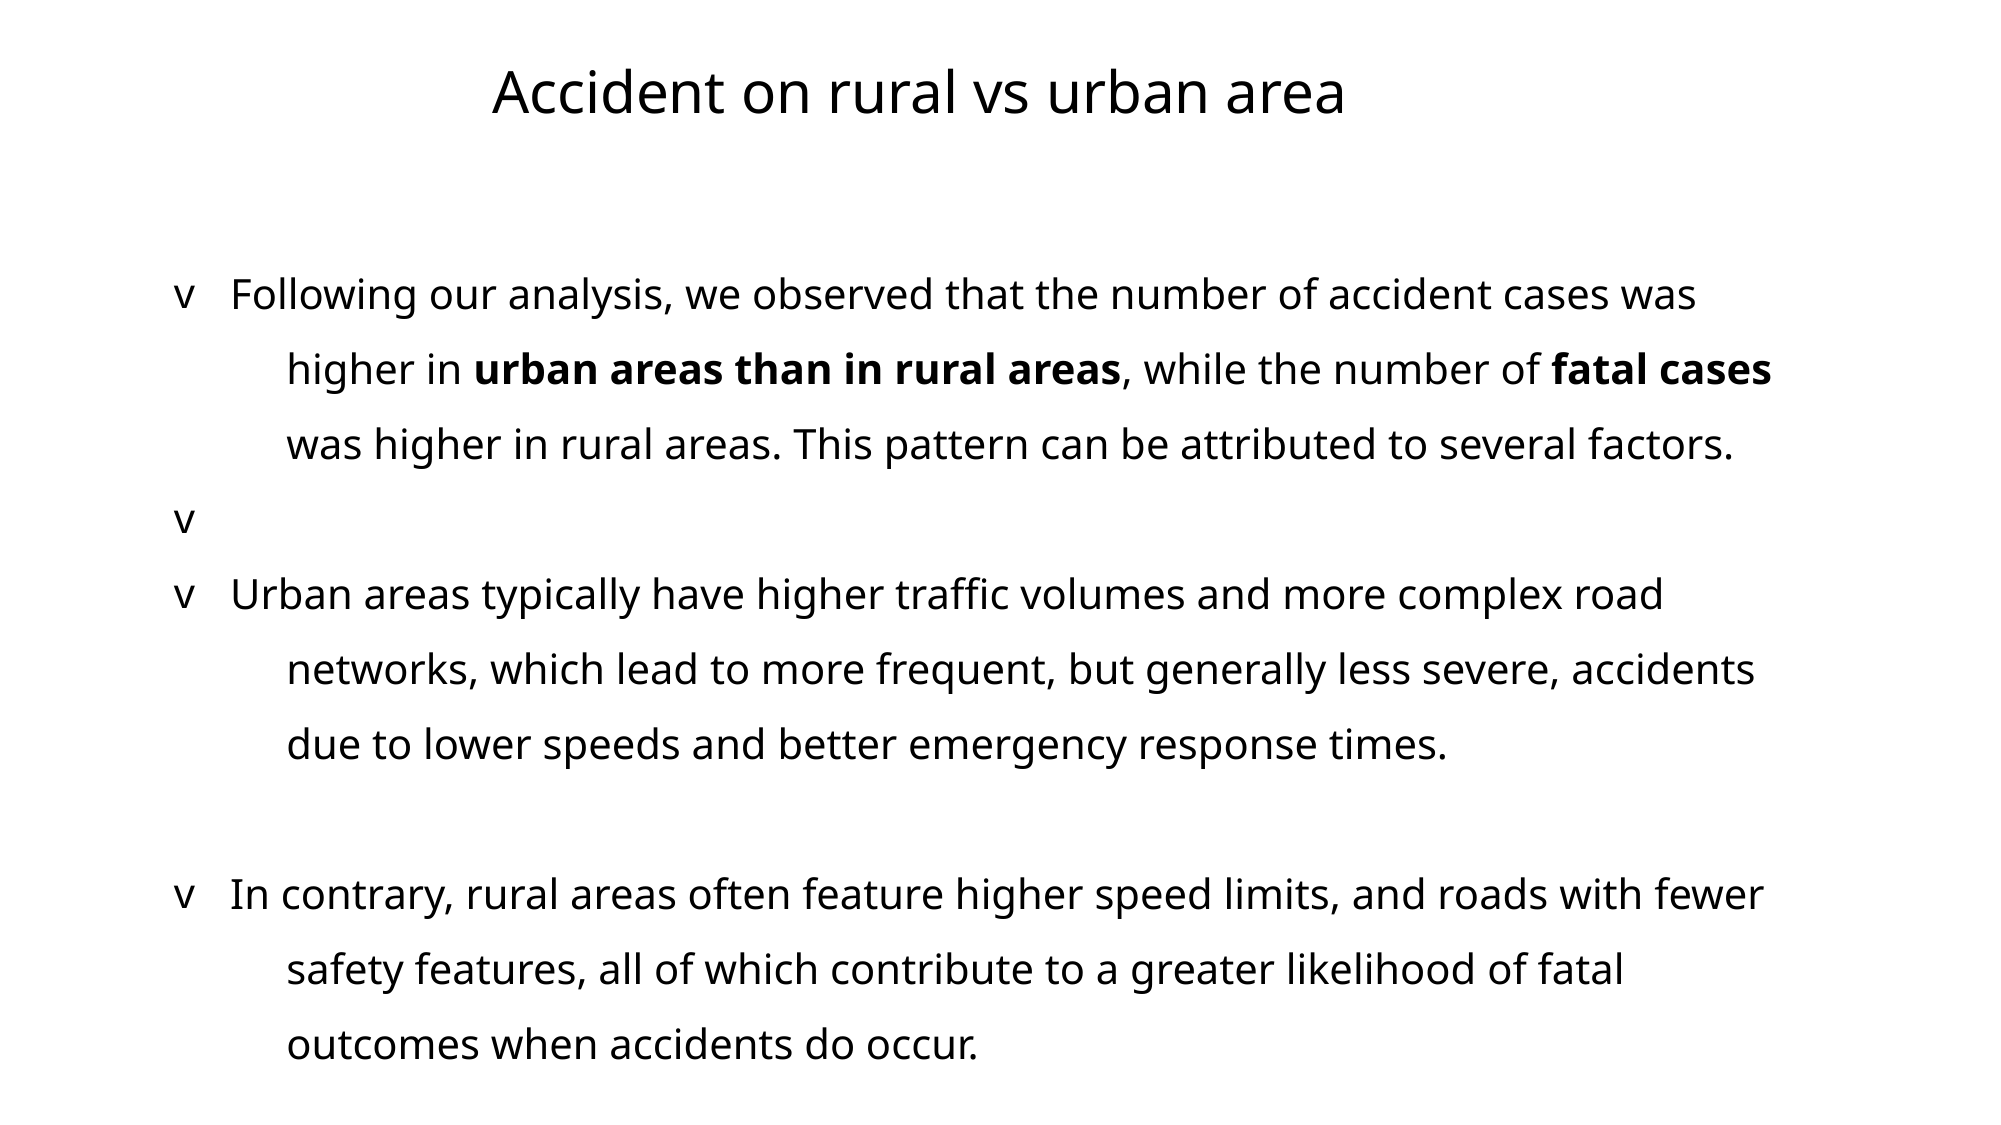

Accident on rural vs urban area
Following our analysis, we observed that the number of accident cases was higher in urban areas than in rural areas, while the number of fatal cases was higher in rural areas. This pattern can be attributed to several factors.
Urban areas typically have higher traffic volumes and more complex road networks, which lead to more frequent, but generally less severe, accidents due to lower speeds and better emergency response times.
In contrary, rural areas often feature higher speed limits, and roads with fewer safety features, all of which contribute to a greater likelihood of fatal outcomes when accidents do occur.